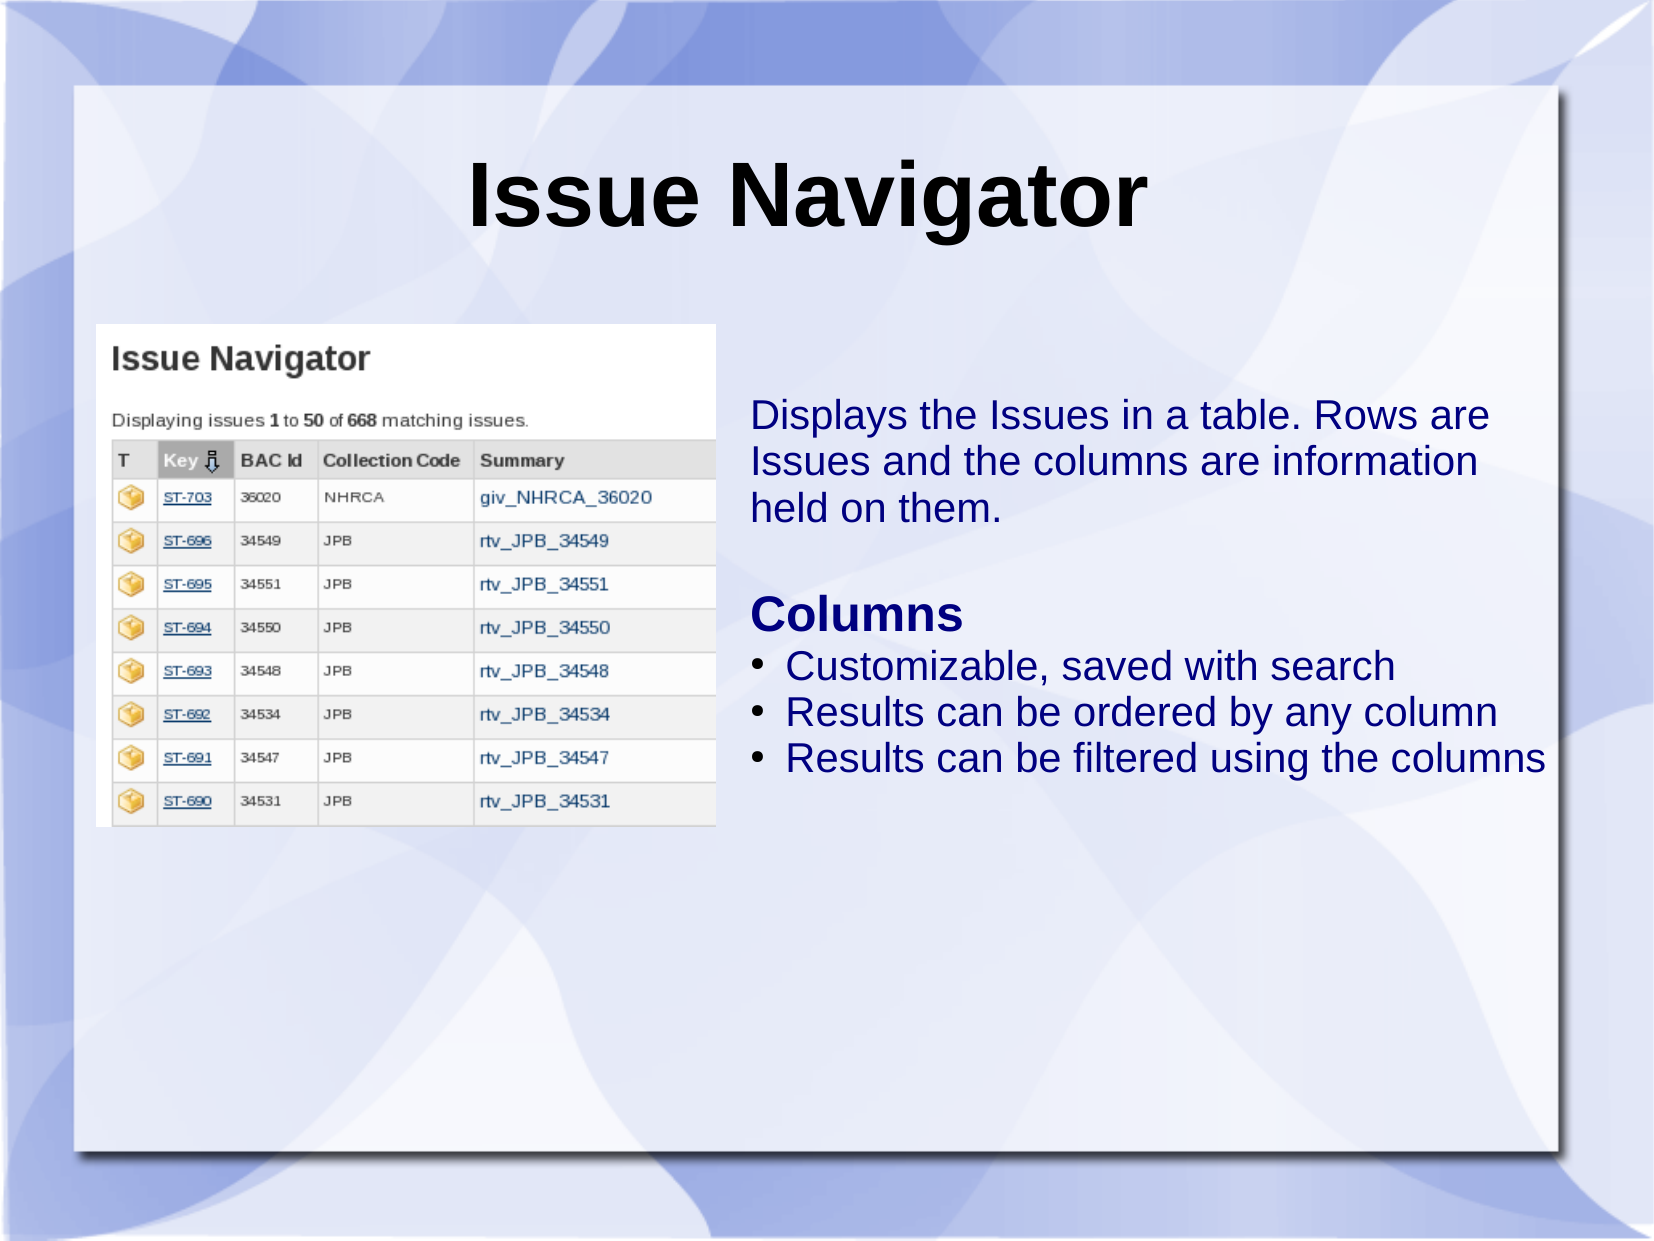

Issue Navigator
# Displays the Issues in a table. Rows are Issues and the columns are information held on them.
Columns
Customizable, saved with search
Results can be ordered by any column
Results can be filtered using the columns